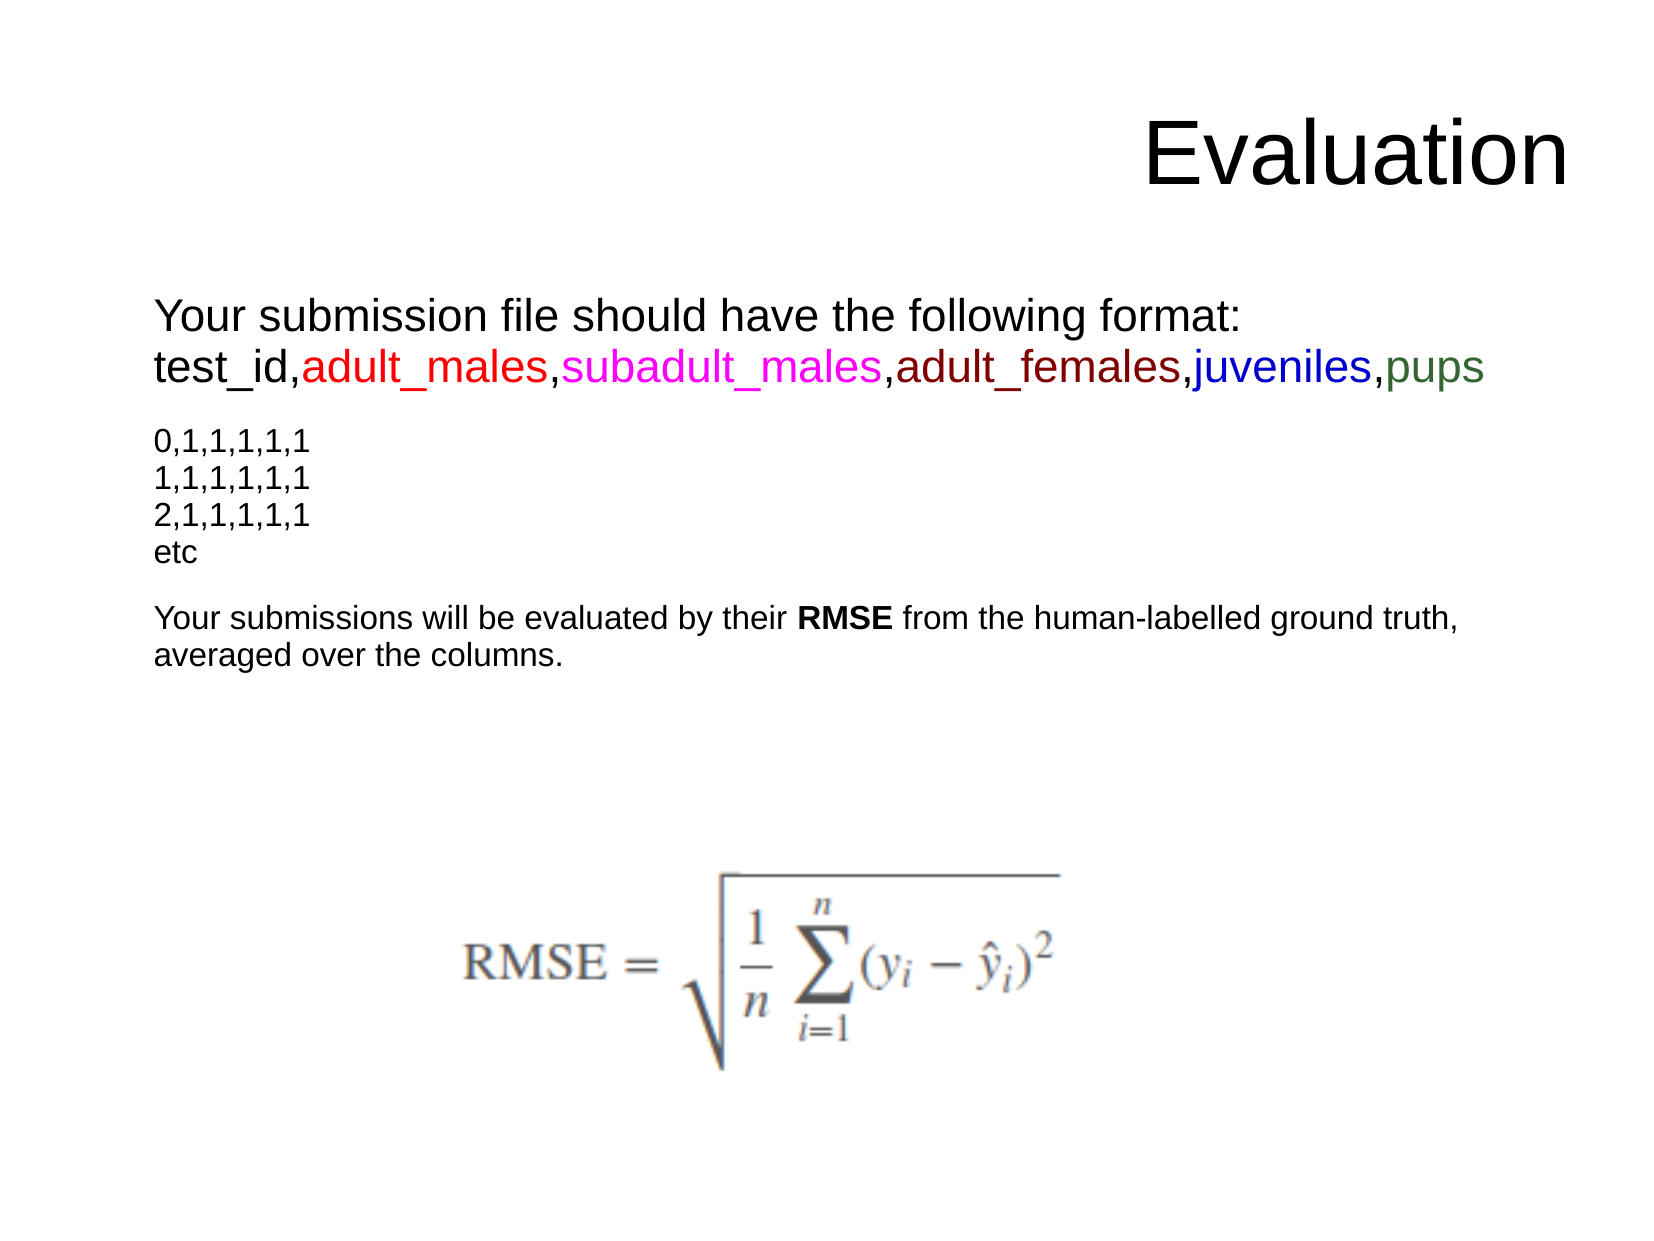

# Evaluation
Your submission file should have the following format:
test_id,adult_males,subadult_males,adult_females,juveniles,pups
0,1,1,1,1,1
1,1,1,1,1,1
2,1,1,1,1,1
etc
Your submissions will be evaluated by their RMSE from the human-labelled ground truth, averaged over the columns.